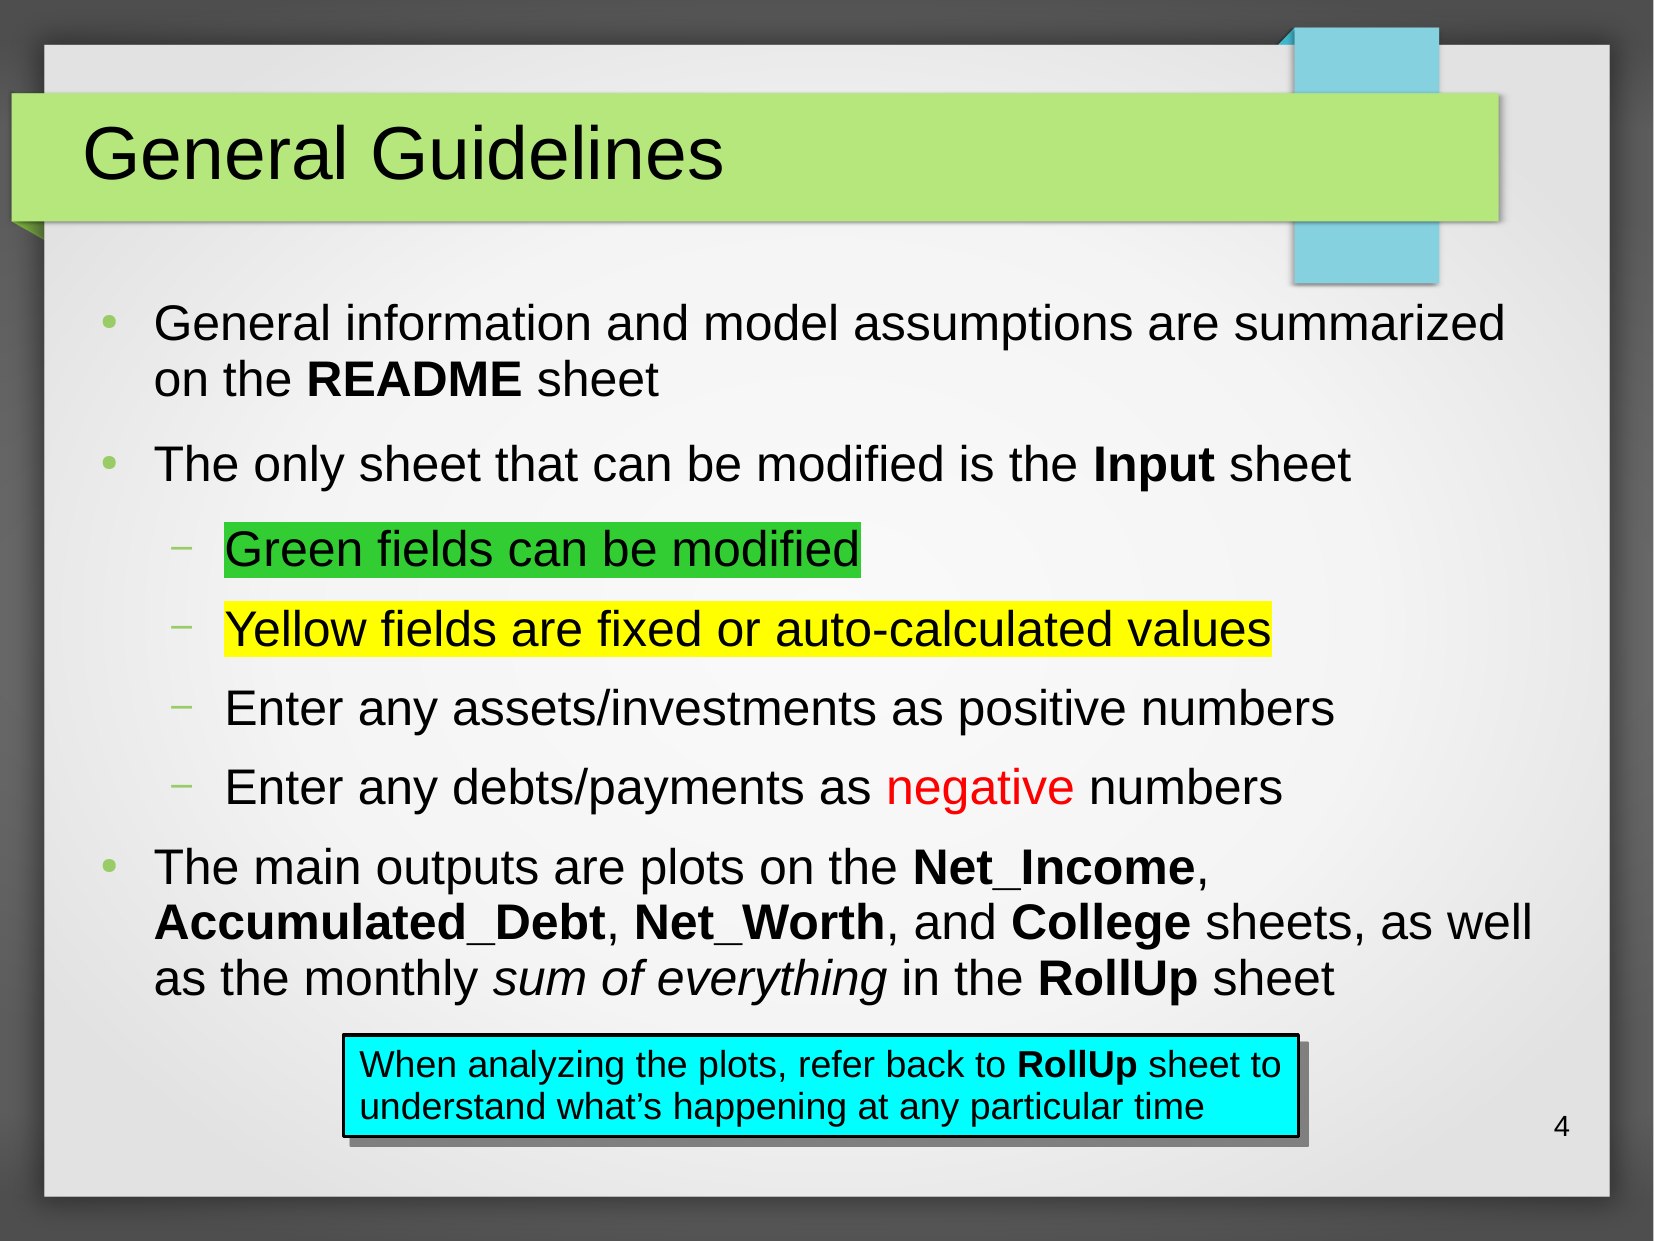

# General Guidelines
General information and model assumptions are summarized on the README sheet
The only sheet that can be modified is the Input sheet
Green fields can be modified
Yellow fields are fixed or auto-calculated values
Enter any assets/investments as positive numbers
Enter any debts/payments as negative numbers
The main outputs are plots on the Net_Income, Accumulated_Debt, Net_Worth, and College sheets, as well as the monthly sum of everything in the RollUp sheet
When analyzing the plots, refer back to RollUp sheet to
understand what’s happening at any particular time
4